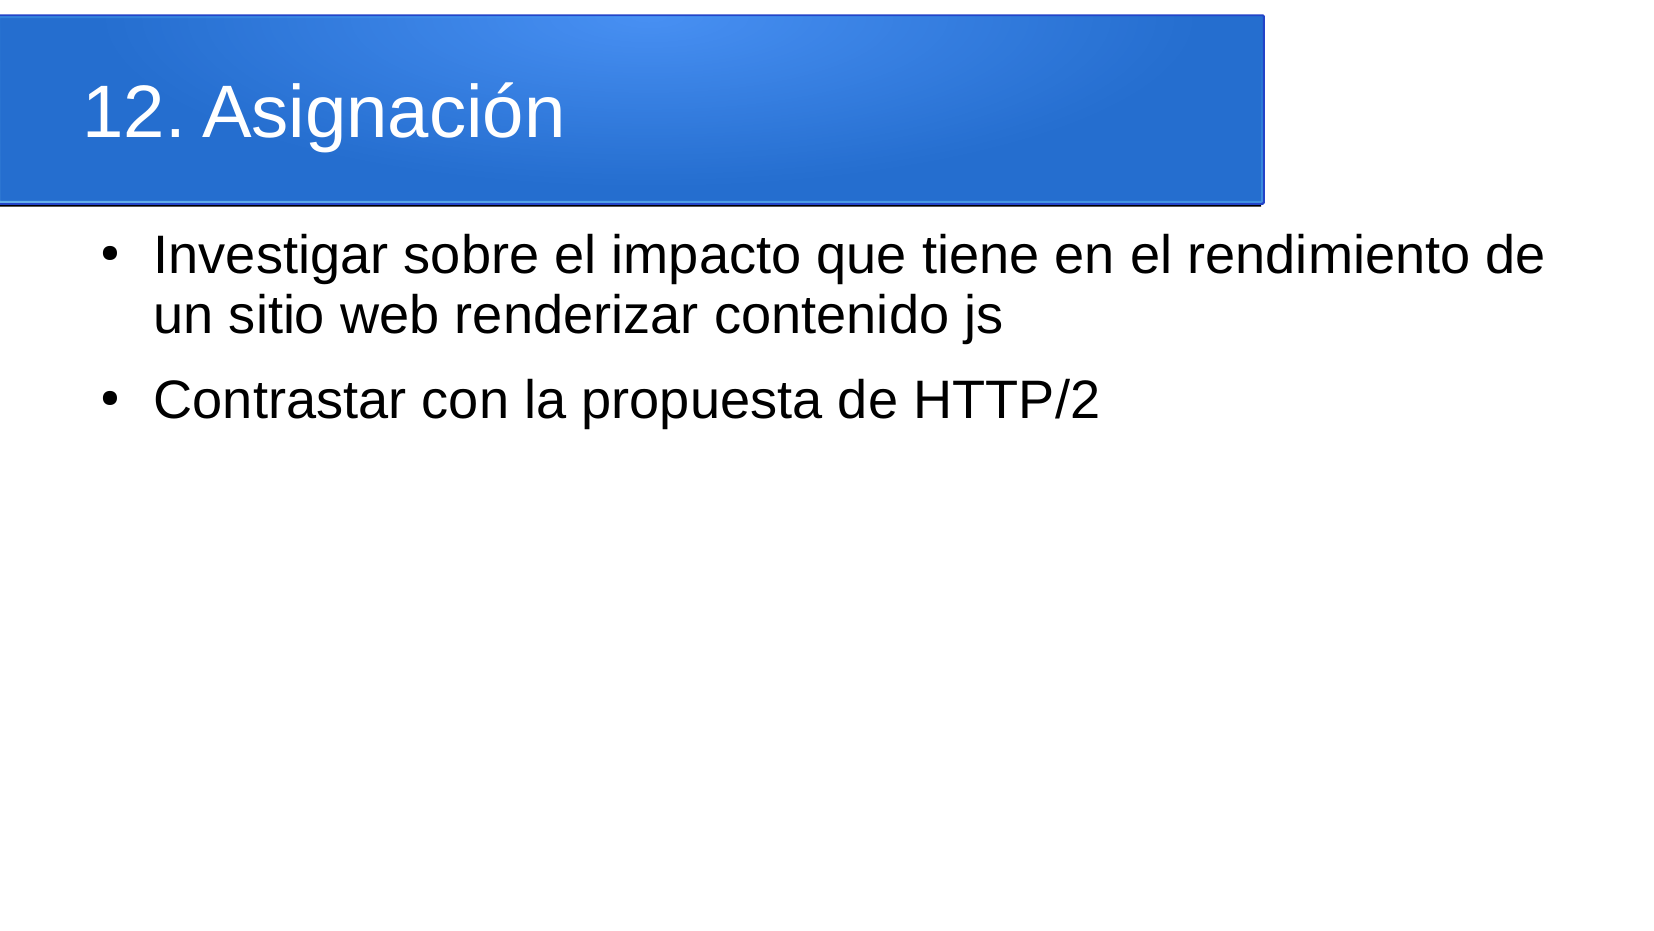

# 12. Asignación
Investigar sobre el impacto que tiene en el rendimiento de un sitio web renderizar contenido js
Contrastar con la propuesta de HTTP/2